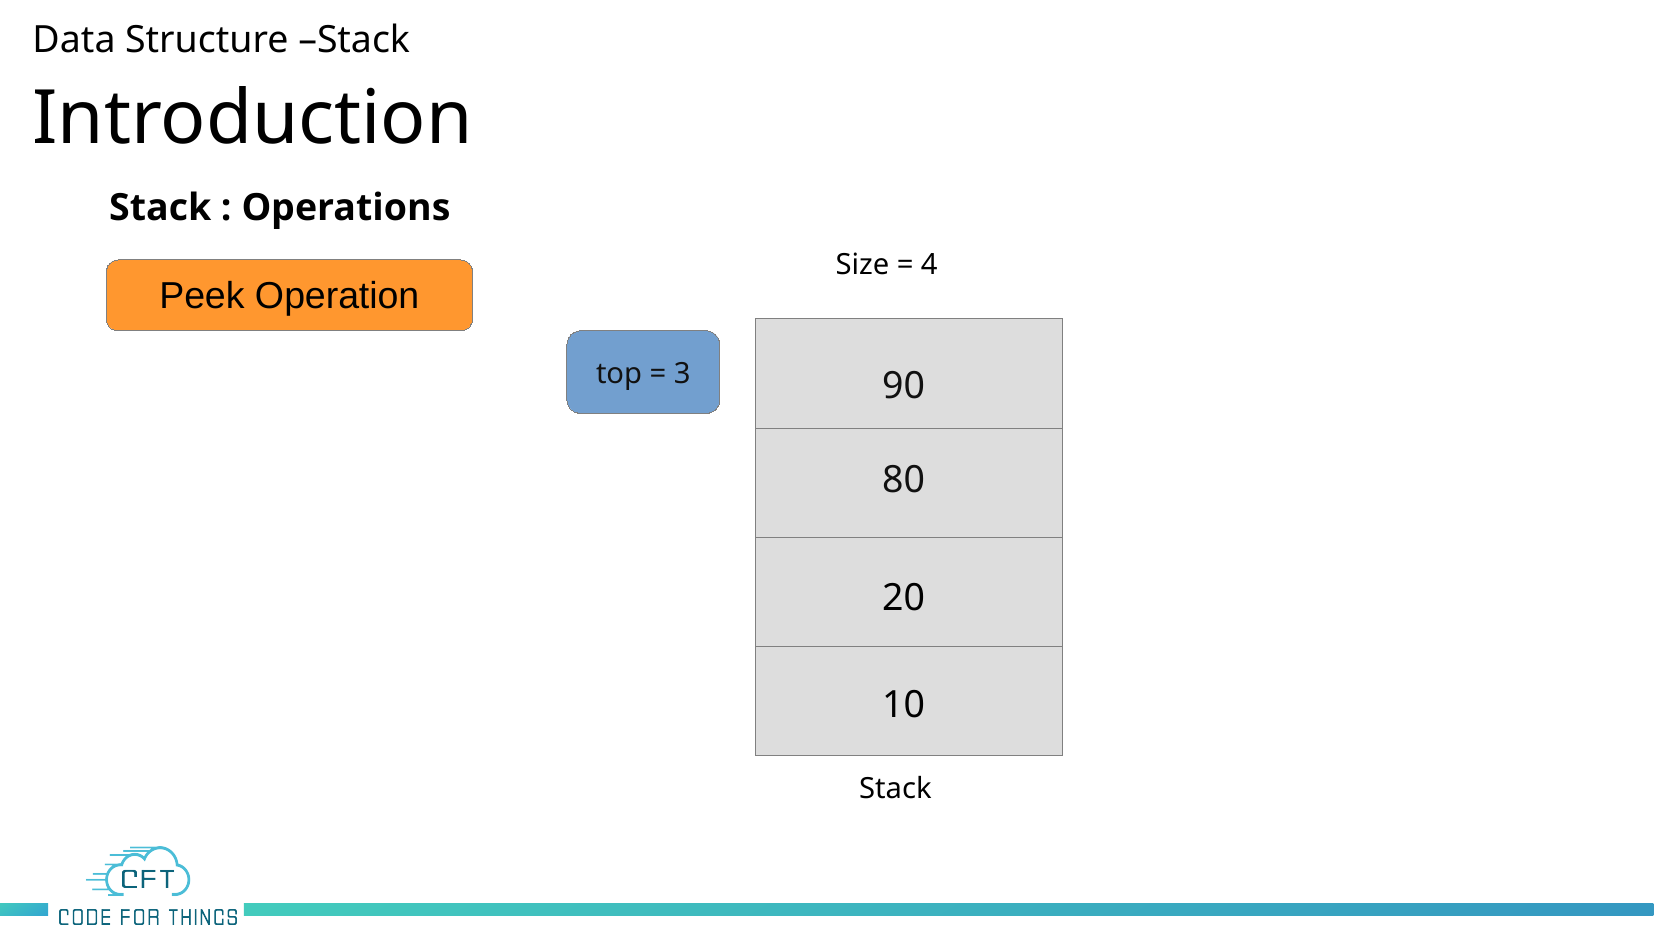

# Data Structure –Stack Introduction
Stack : Operations
Size = 4
Peek Operation
top = 3
90
3
80
20
10
Stack